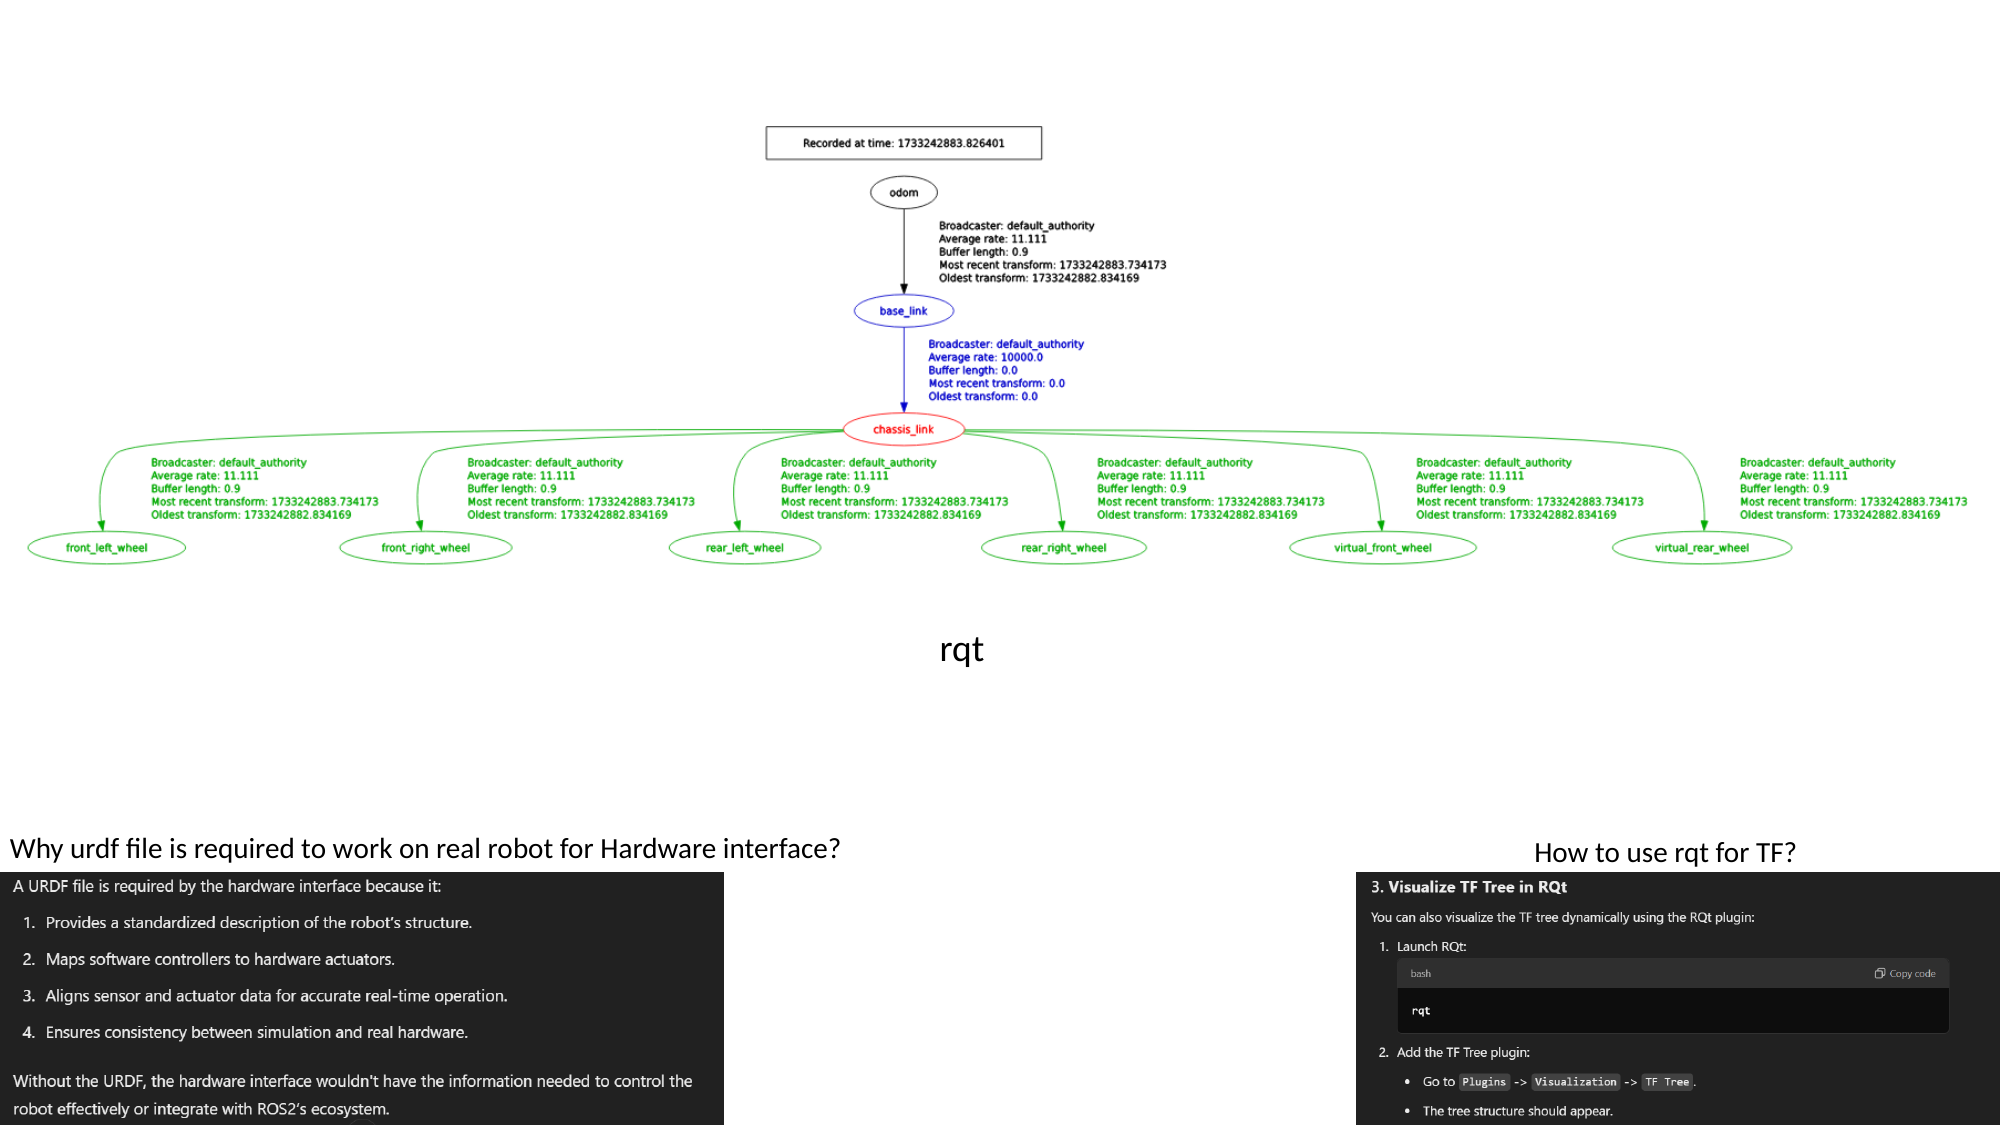

rqt
Why urdf file is required to work on real robot for Hardware interface?
How to use rqt for TF?